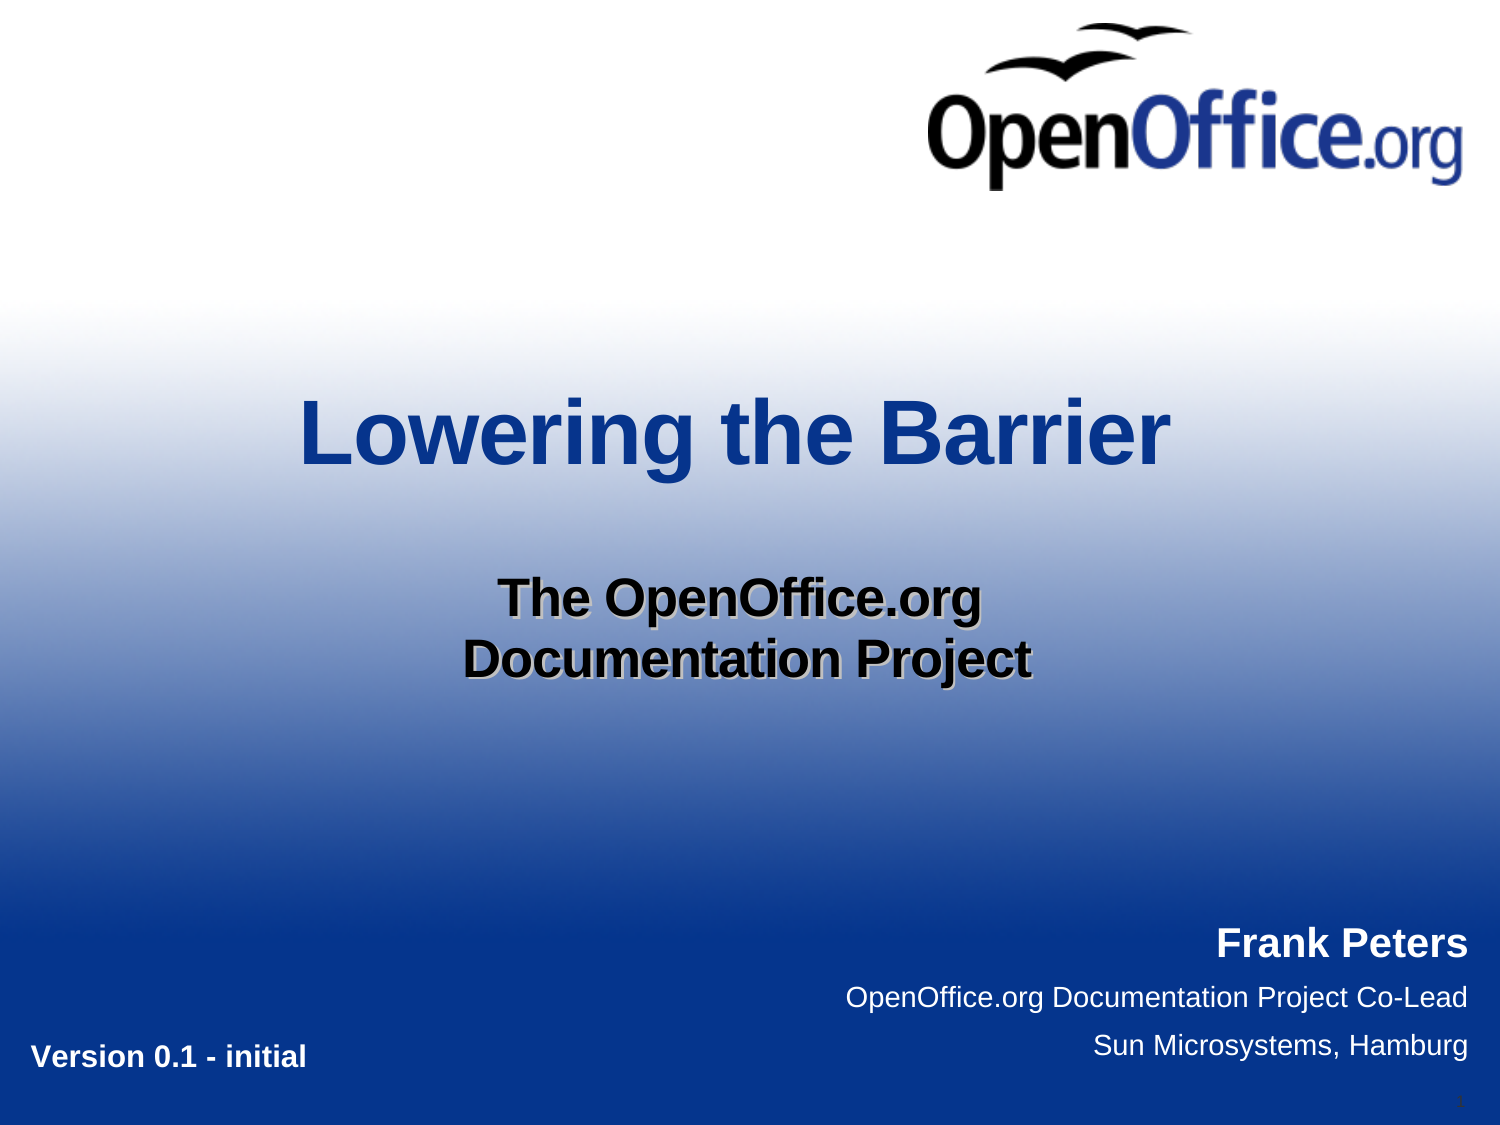

# Lowering the Barrier The OpenOffice.org Documentation Project
Frank Peters
OpenOffice.org Documentation Project Co-Lead
Sun Microsystems, Hamburg
Version 0.1 - initial